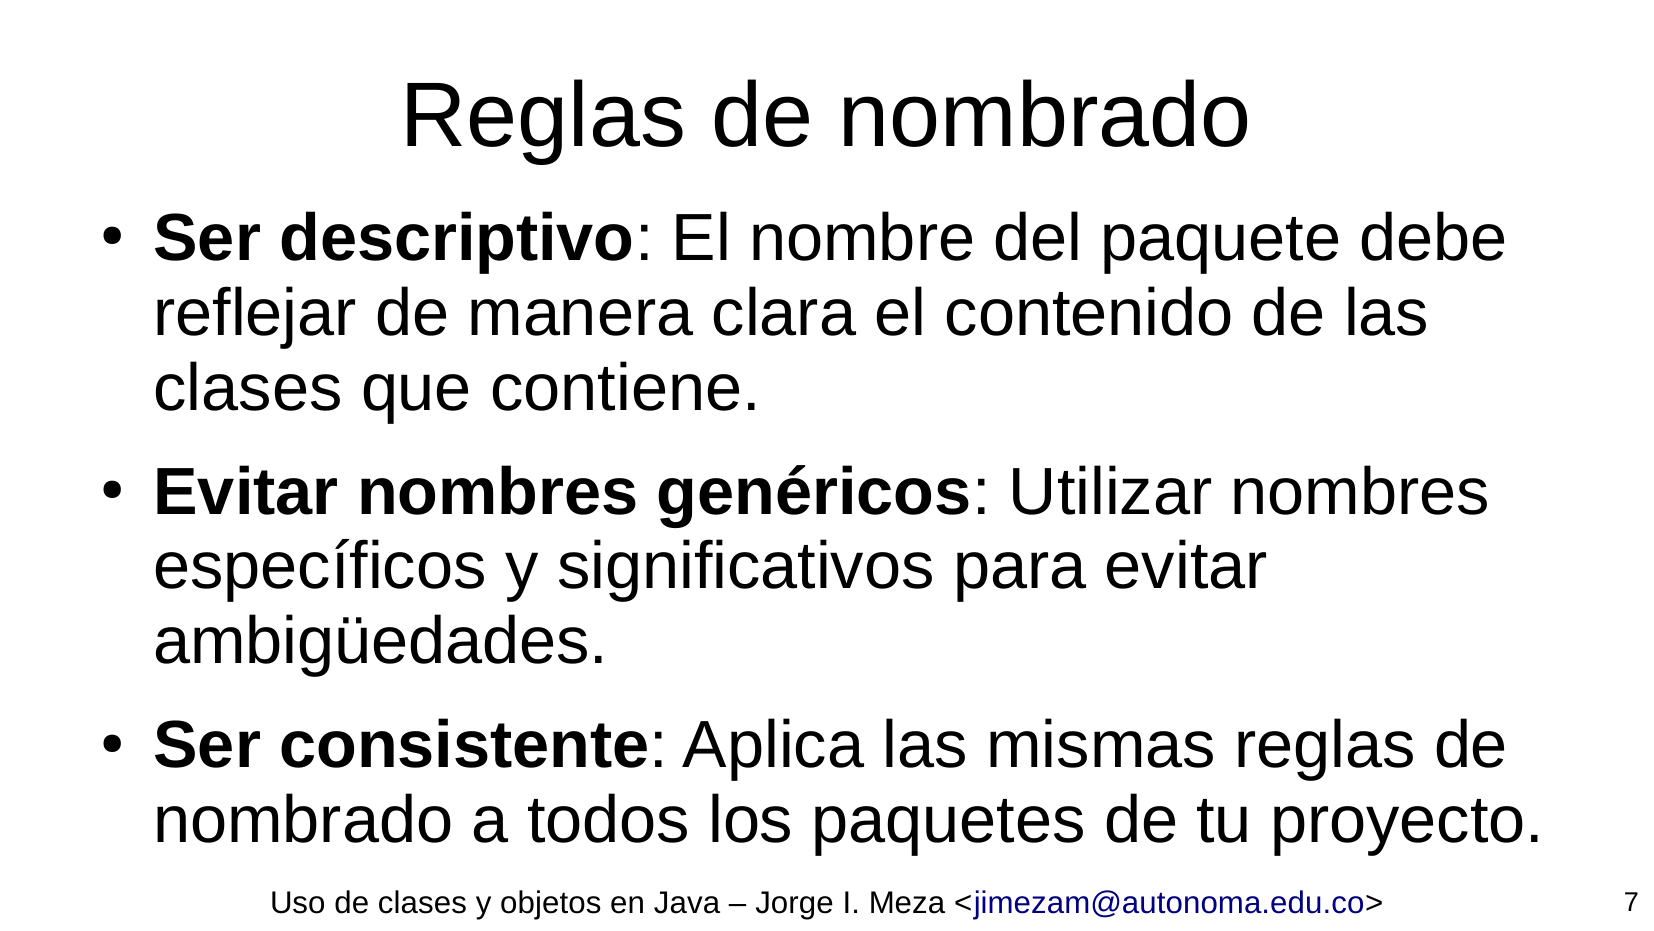

# Reglas de nombrado
Ser descriptivo: El nombre del paquete debe reflejar de manera clara el contenido de las clases que contiene.
Evitar nombres genéricos: Utilizar nombres específicos y significativos para evitar ambigüedades.
Ser consistente: Aplica las mismas reglas de nombrado a todos los paquetes de tu proyecto.